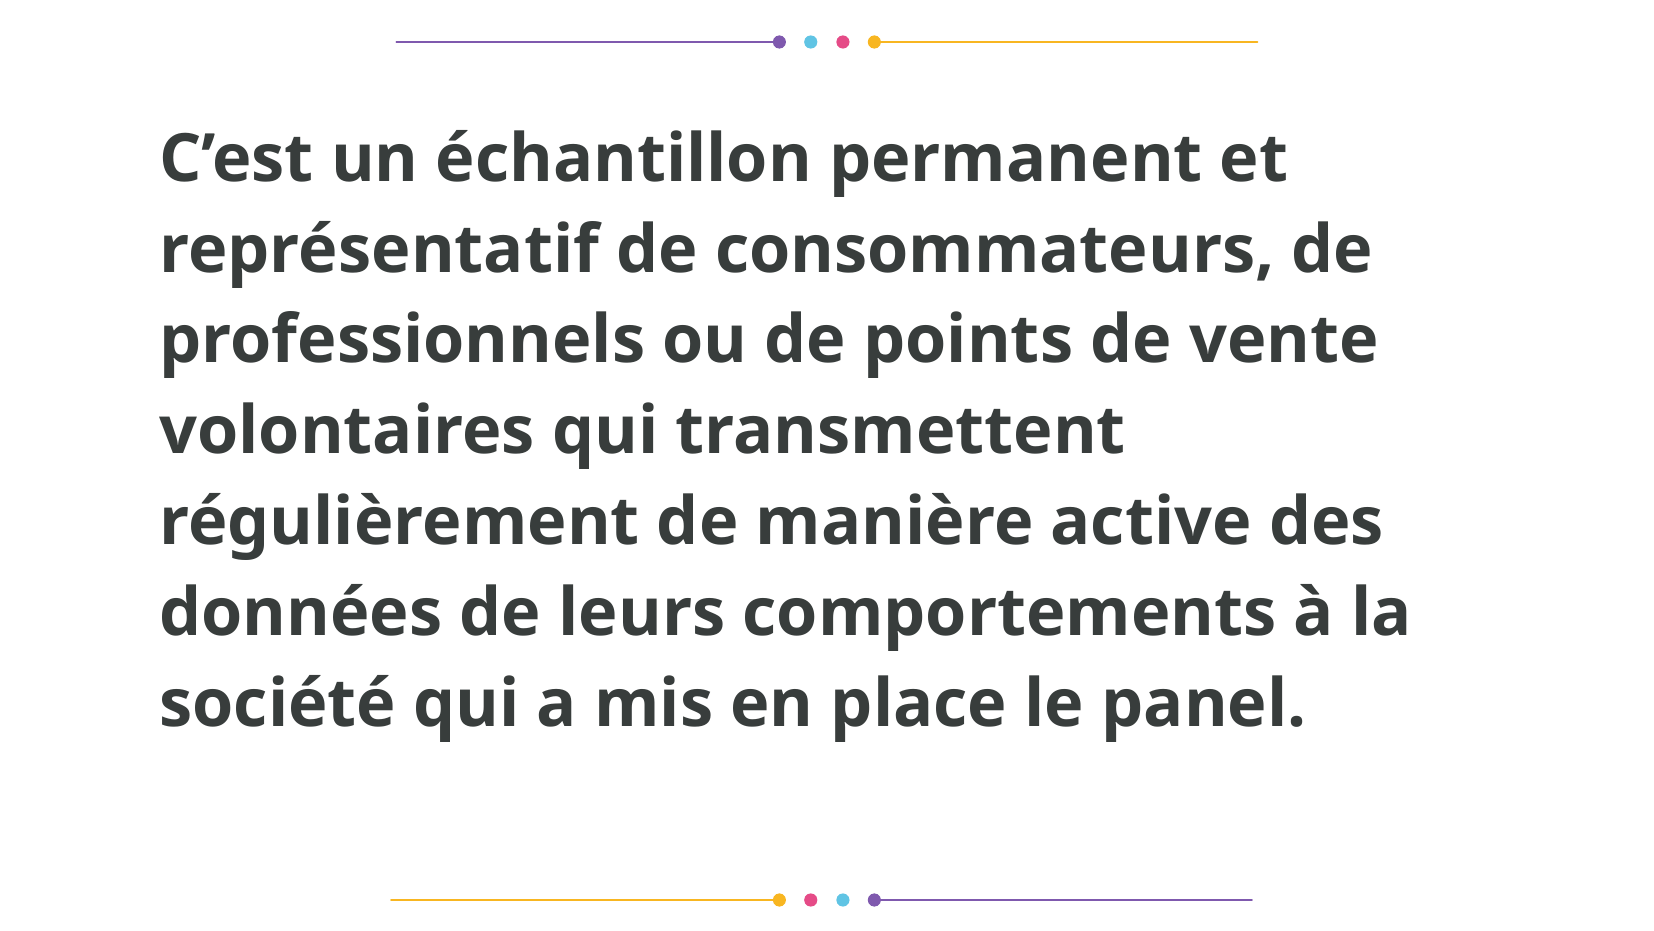

# C’est un échantillon permanent et représentatif de consommateurs, de professionnels ou de points de vente volontaires qui transmettent régulièrement de manière active des données de leurs comportements à la société qui a mis en place le panel.